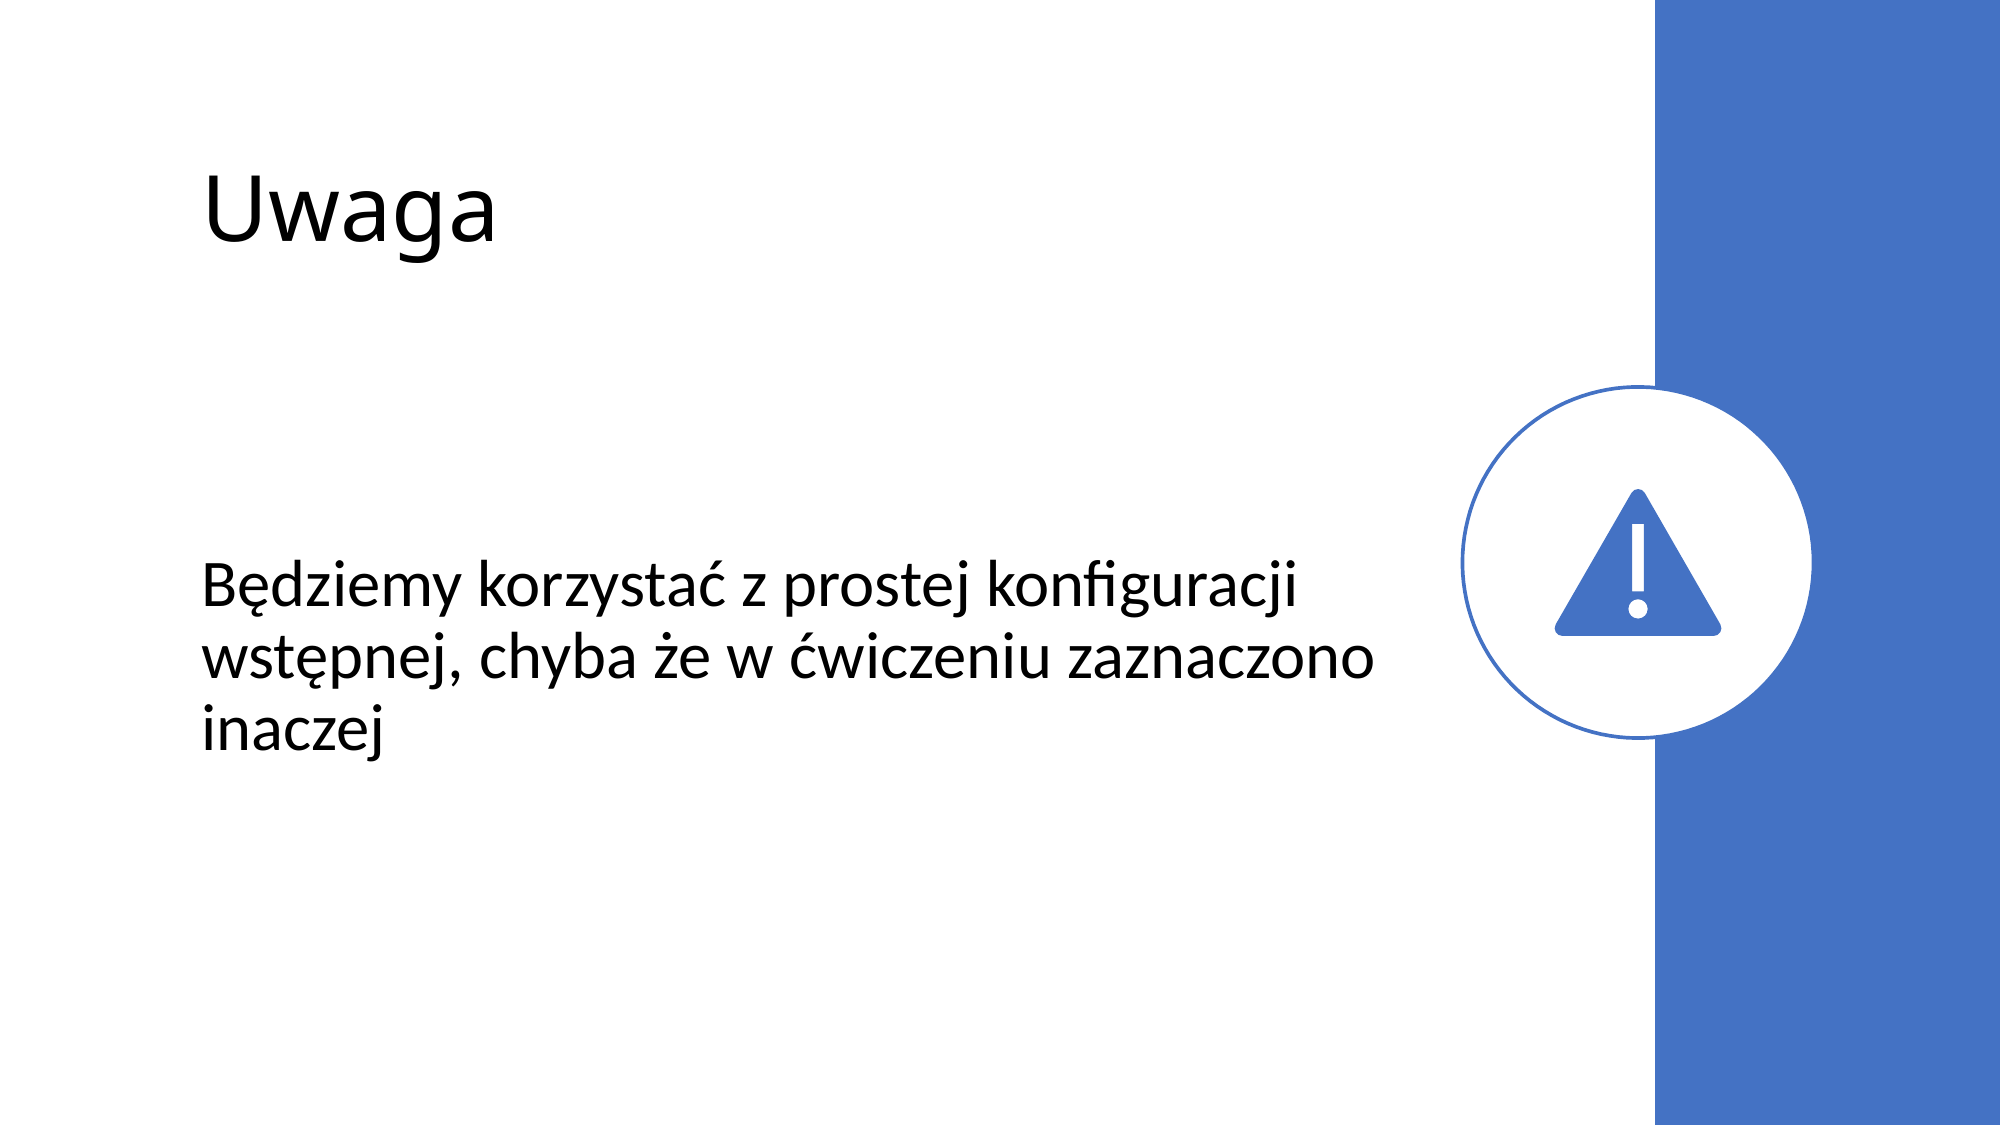

# Uwaga
Będziemy korzystać z prostej konfiguracji wstępnej, chyba że w ćwiczeniu zaznaczono inaczej